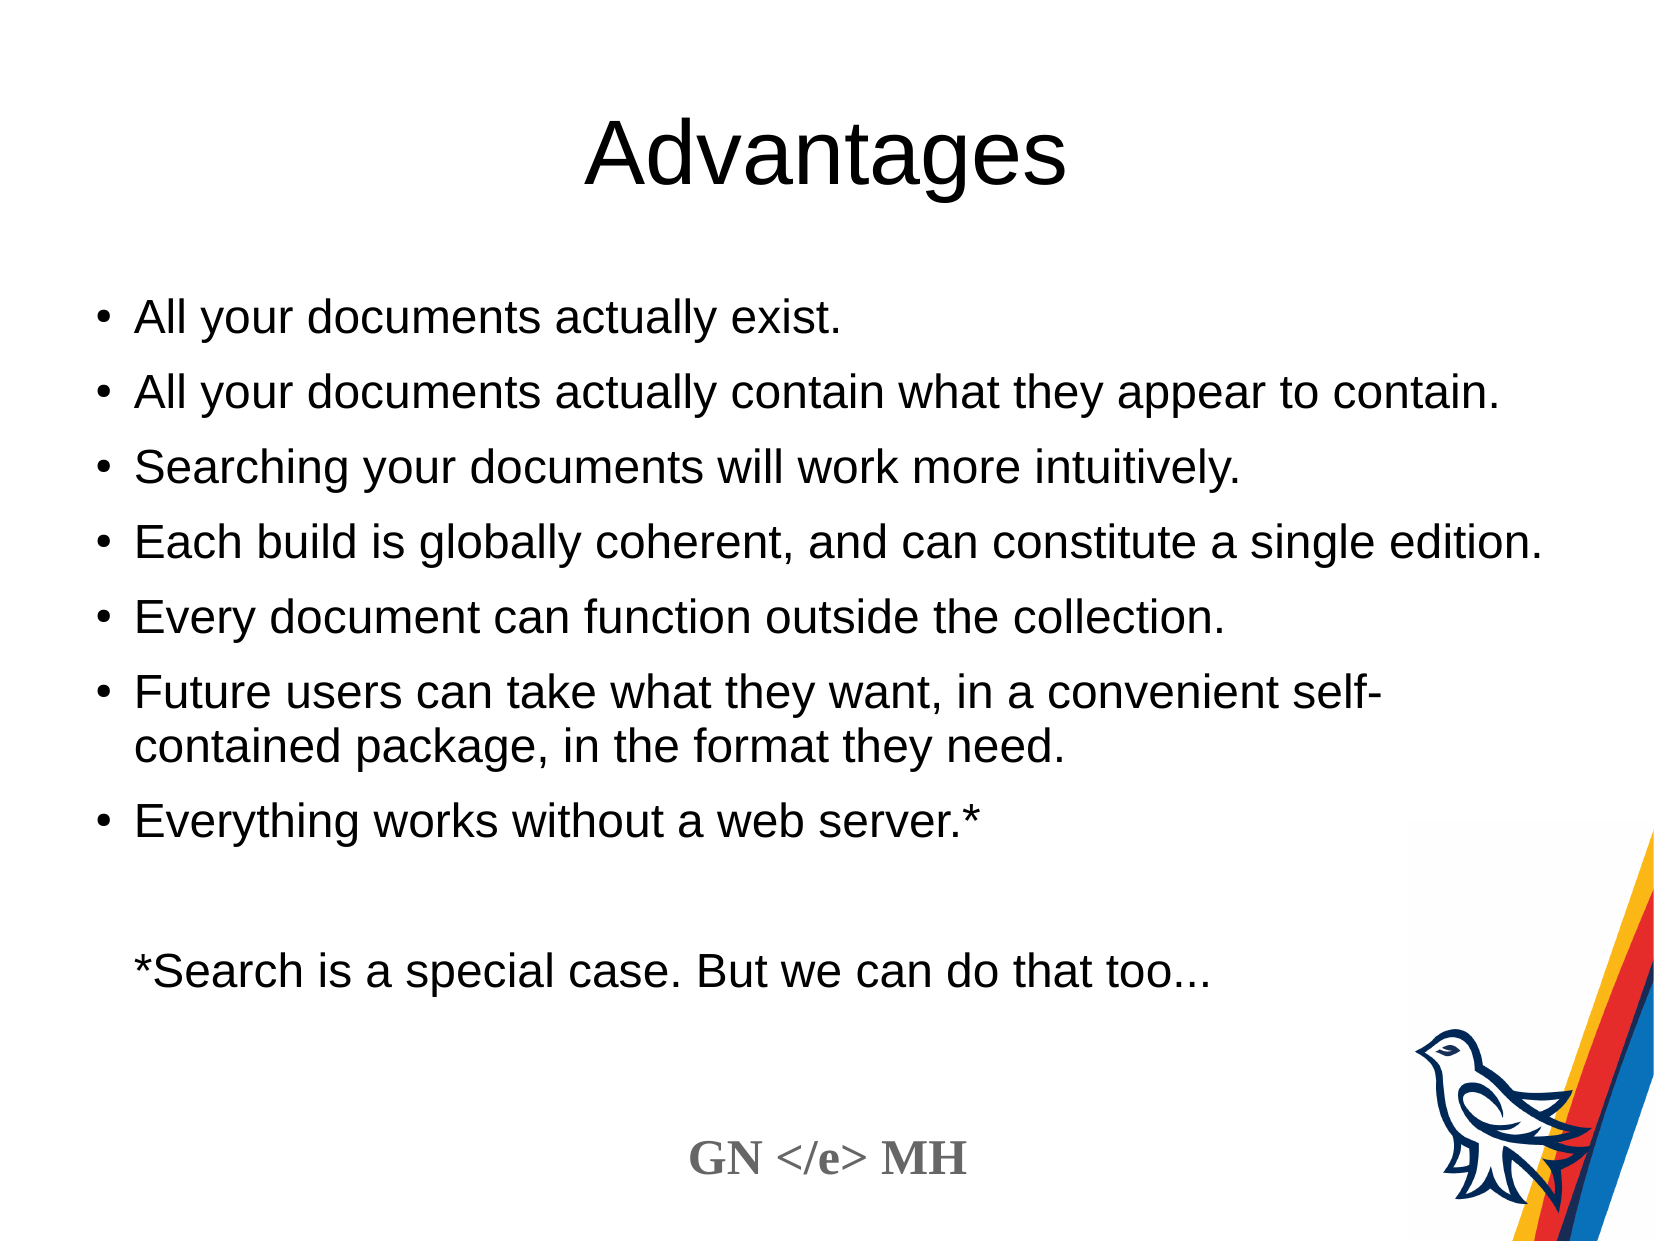

# Advantages
All your documents actually exist.
All your documents actually contain what they appear to contain.
Searching your documents will work more intuitively.
Each build is globally coherent, and can constitute a single edition.
Every document can function outside the collection.
Future users can take what they want, in a convenient self-contained package, in the format they need.
Everything works without a web server.*
*Search is a special case. But we can do that too...